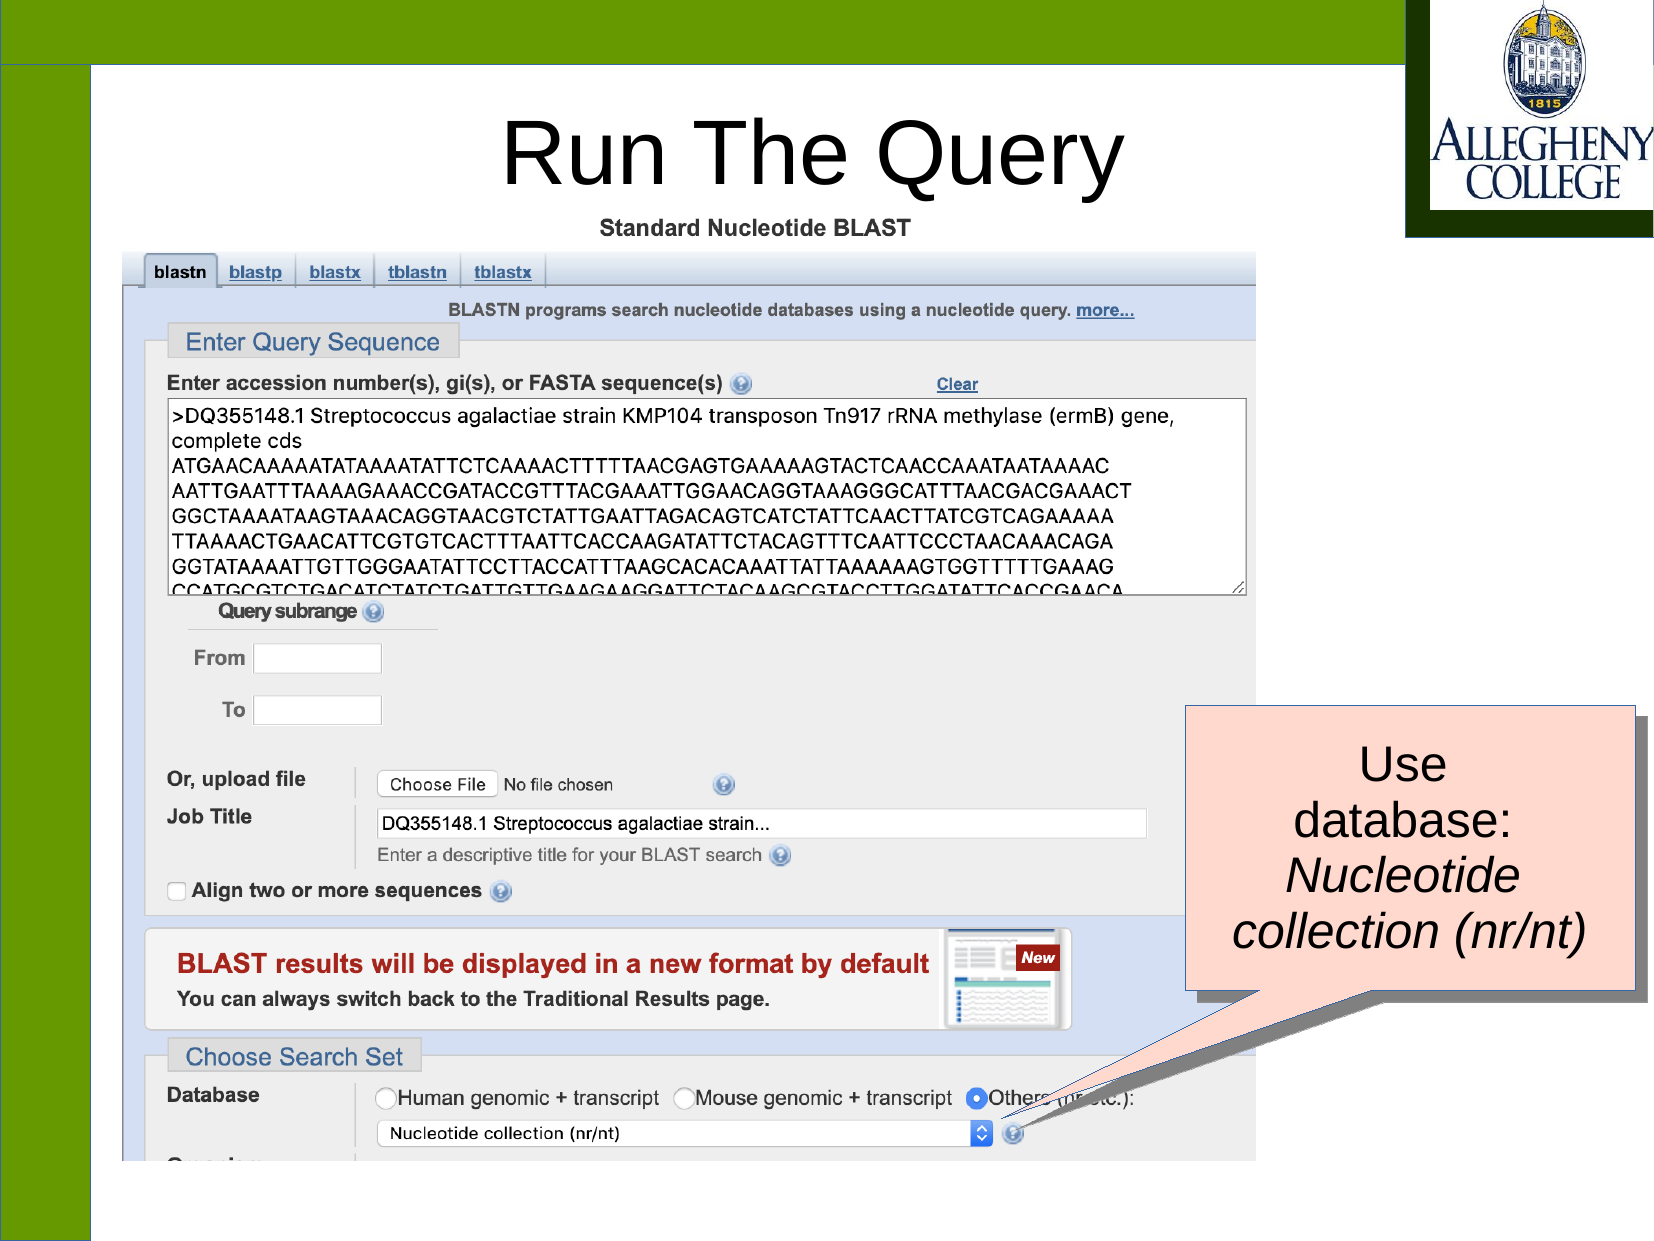

# Run The Query
Use
database:
Nucleotide
collection (nr/nt)
Use database: Nucleotide collection (nr/nt)